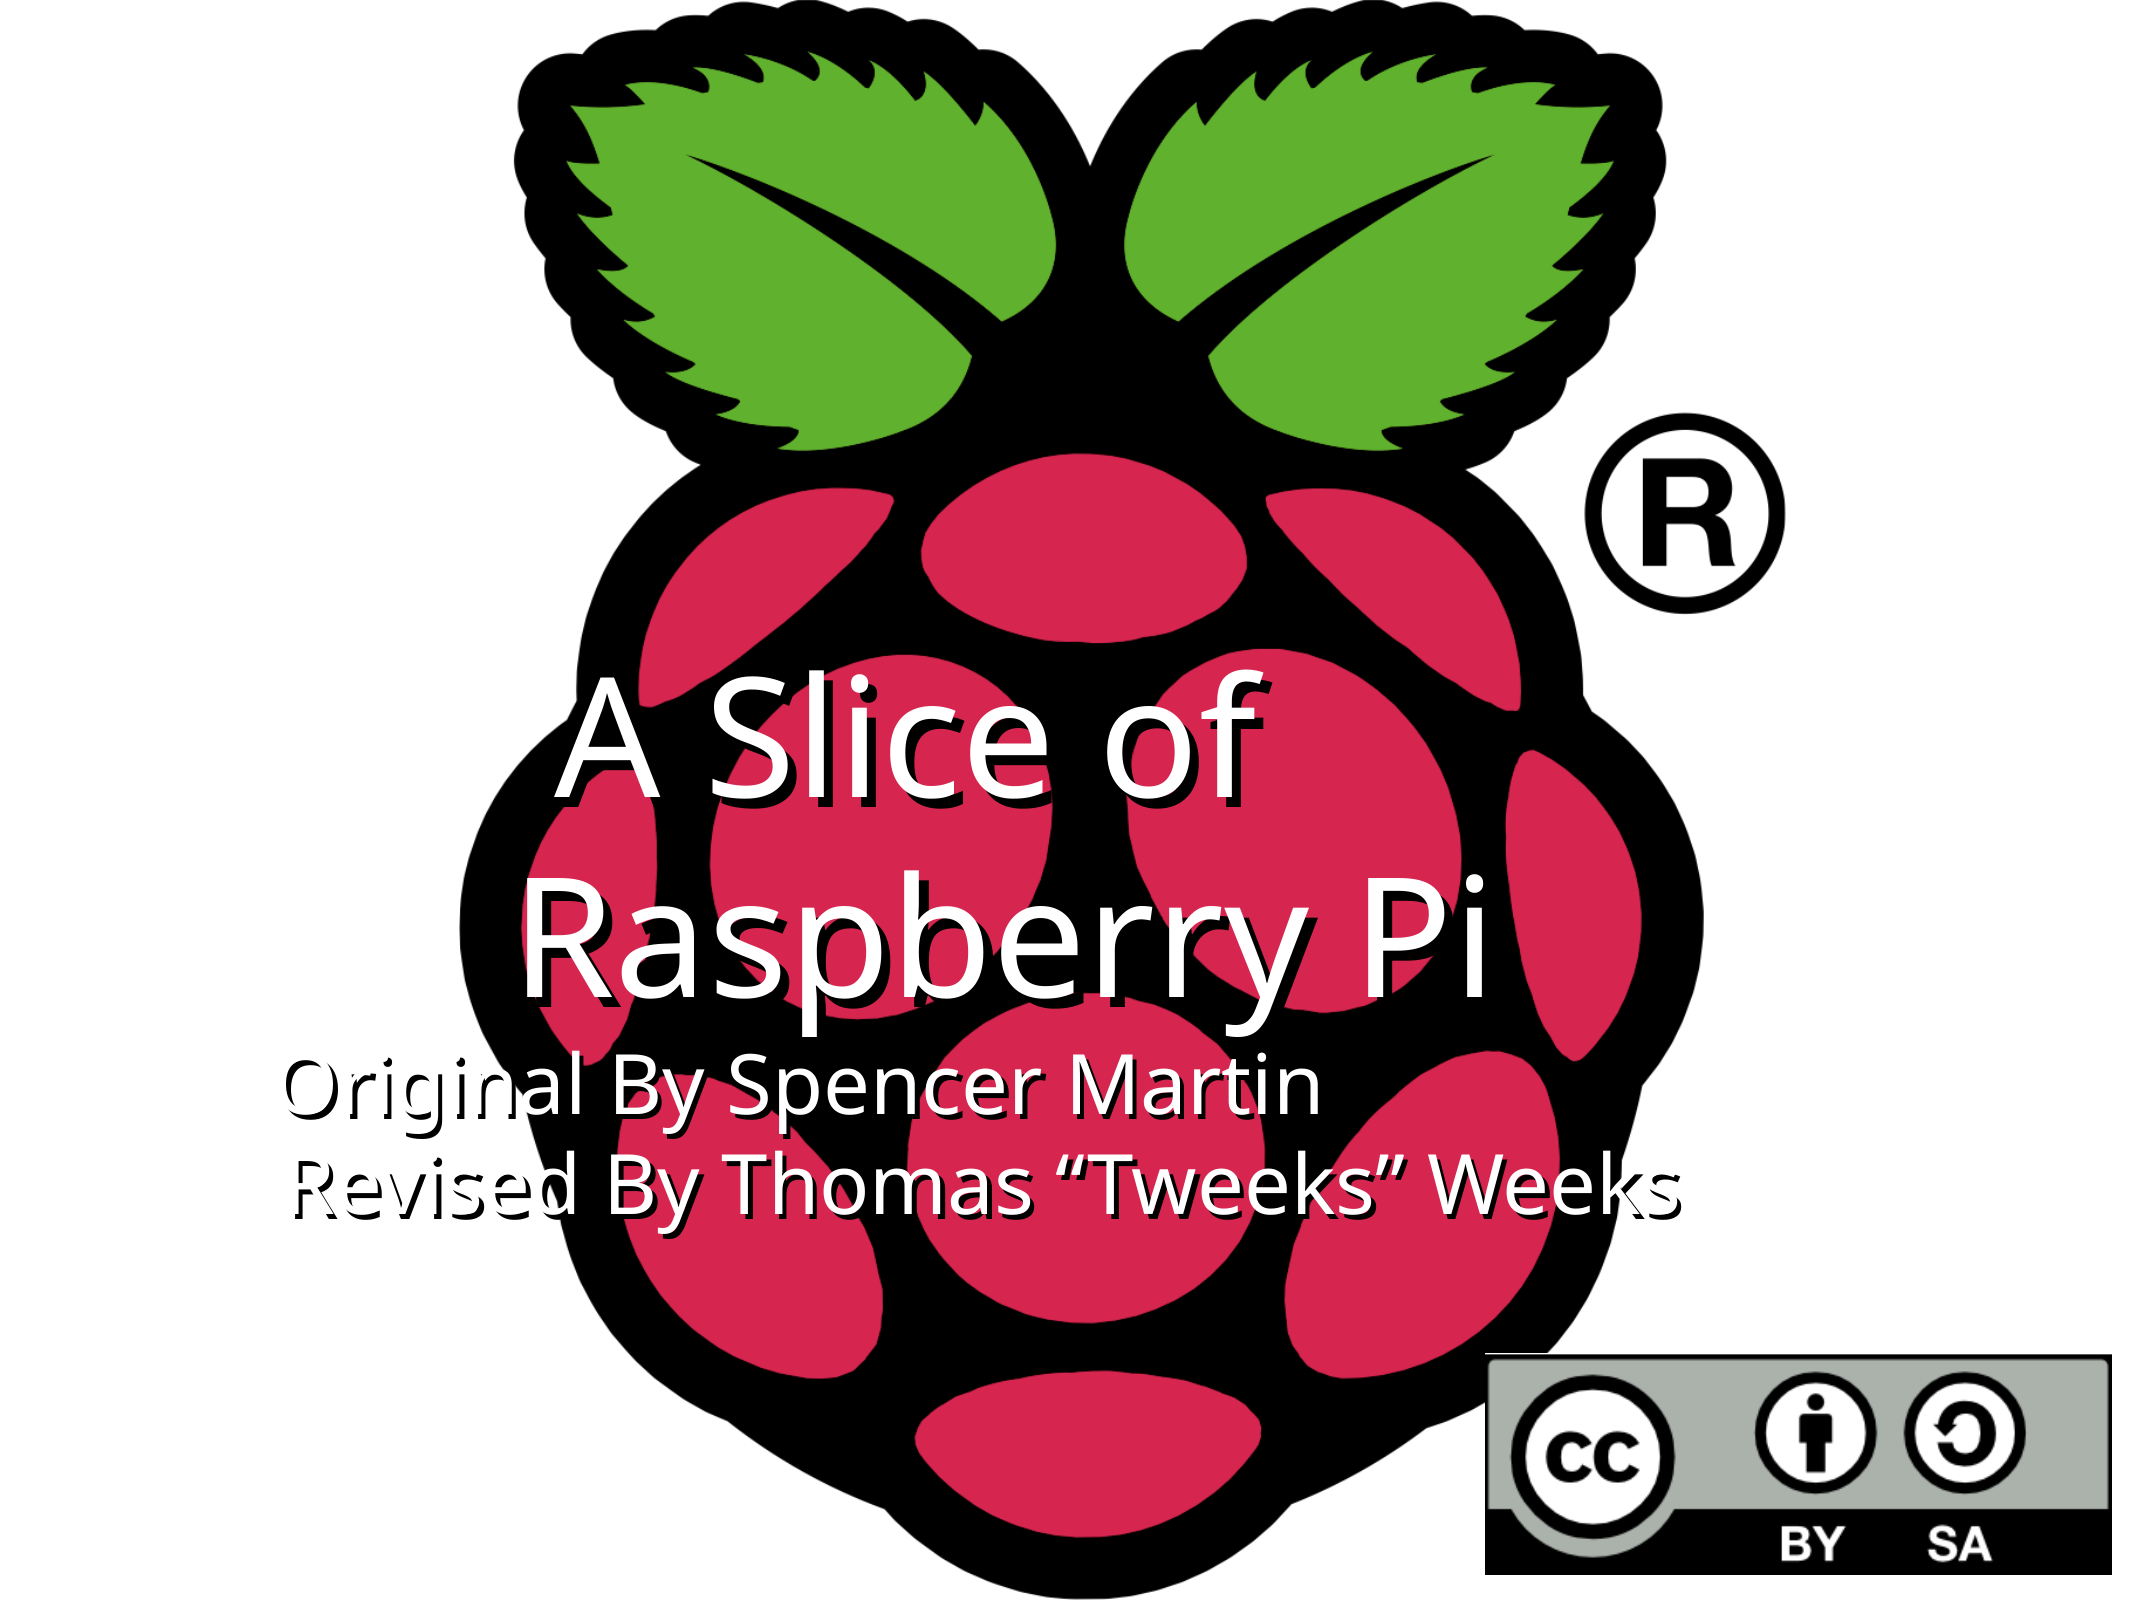

# A Slice of Raspberry Pi Original By Spencer Martin Revised By Thomas “Tweeks” Weeks